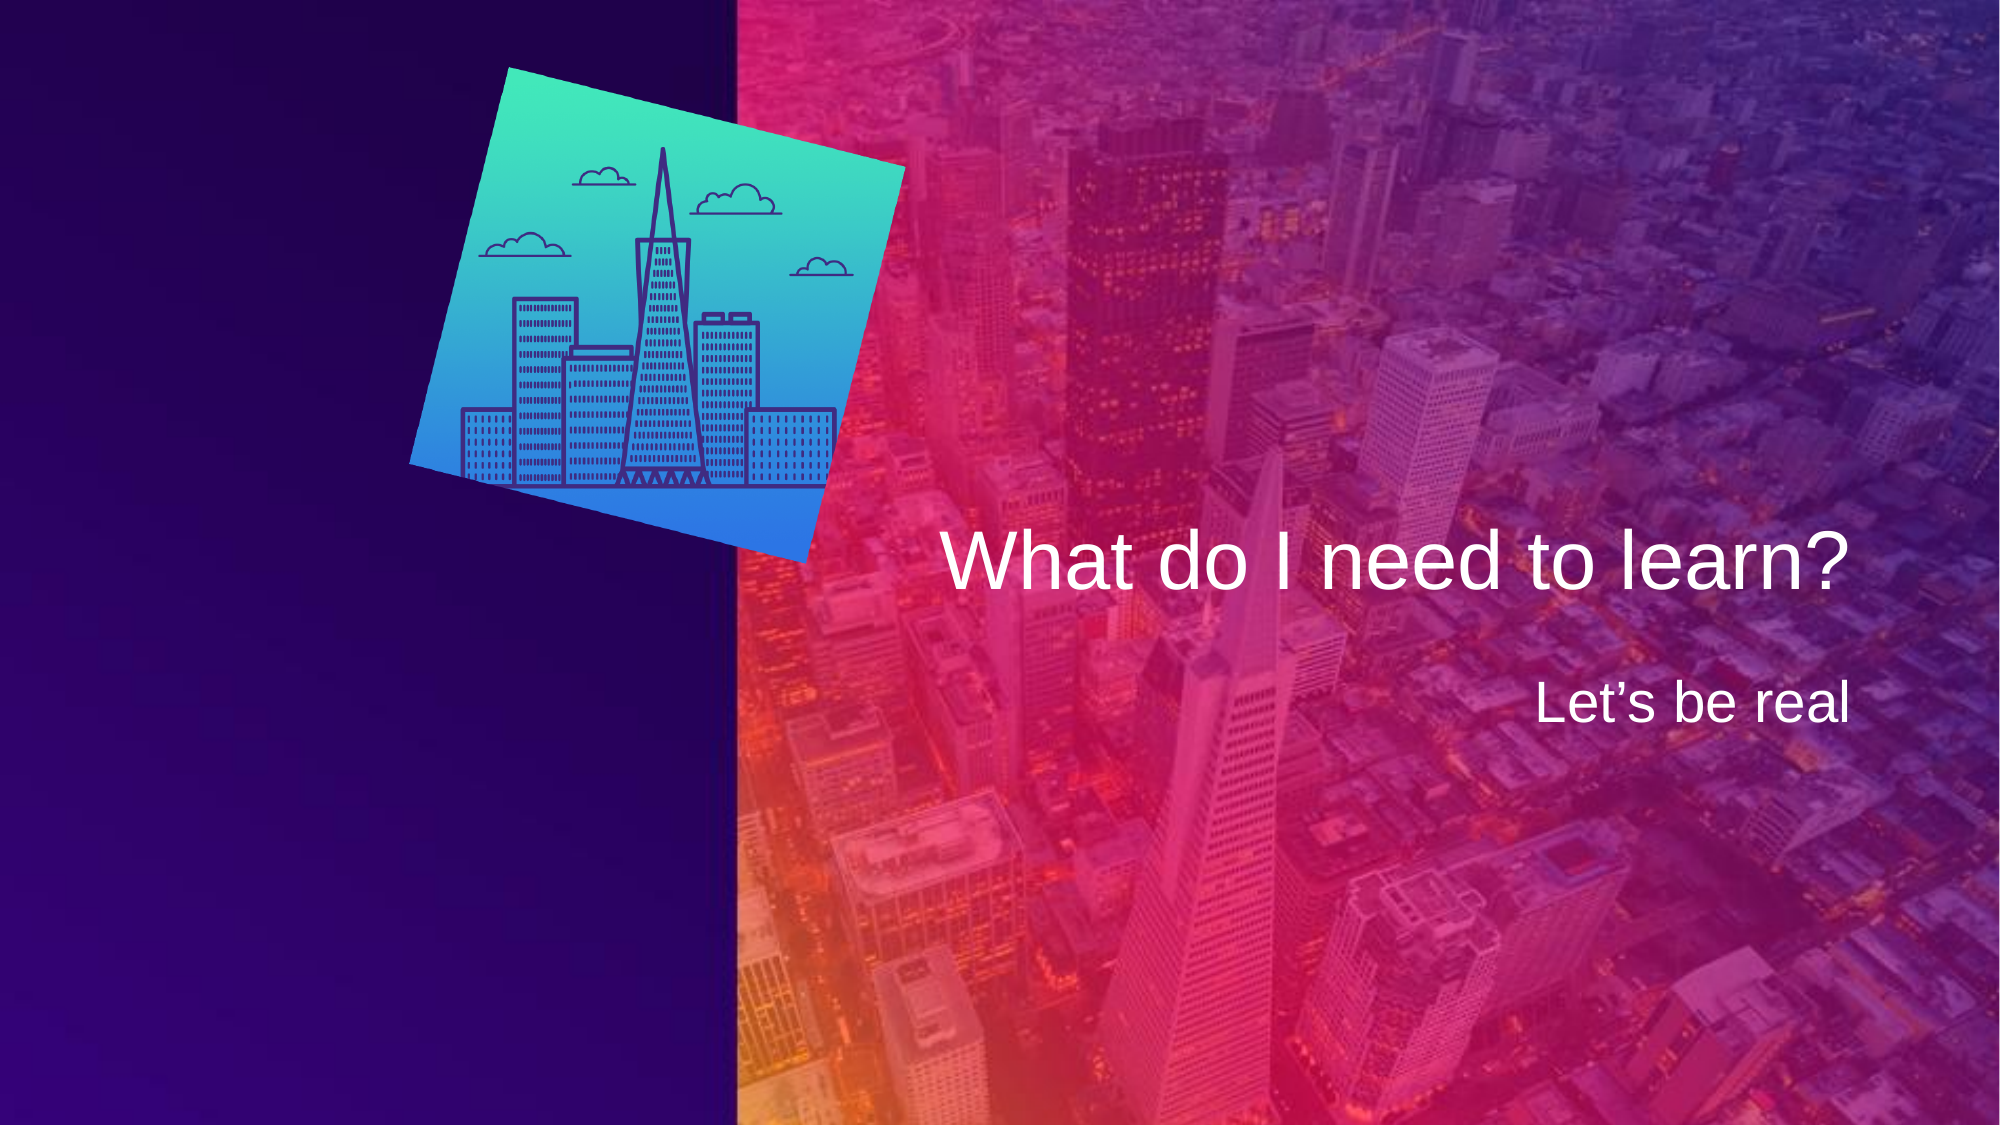

# What do I need to learn?
Let’s be real